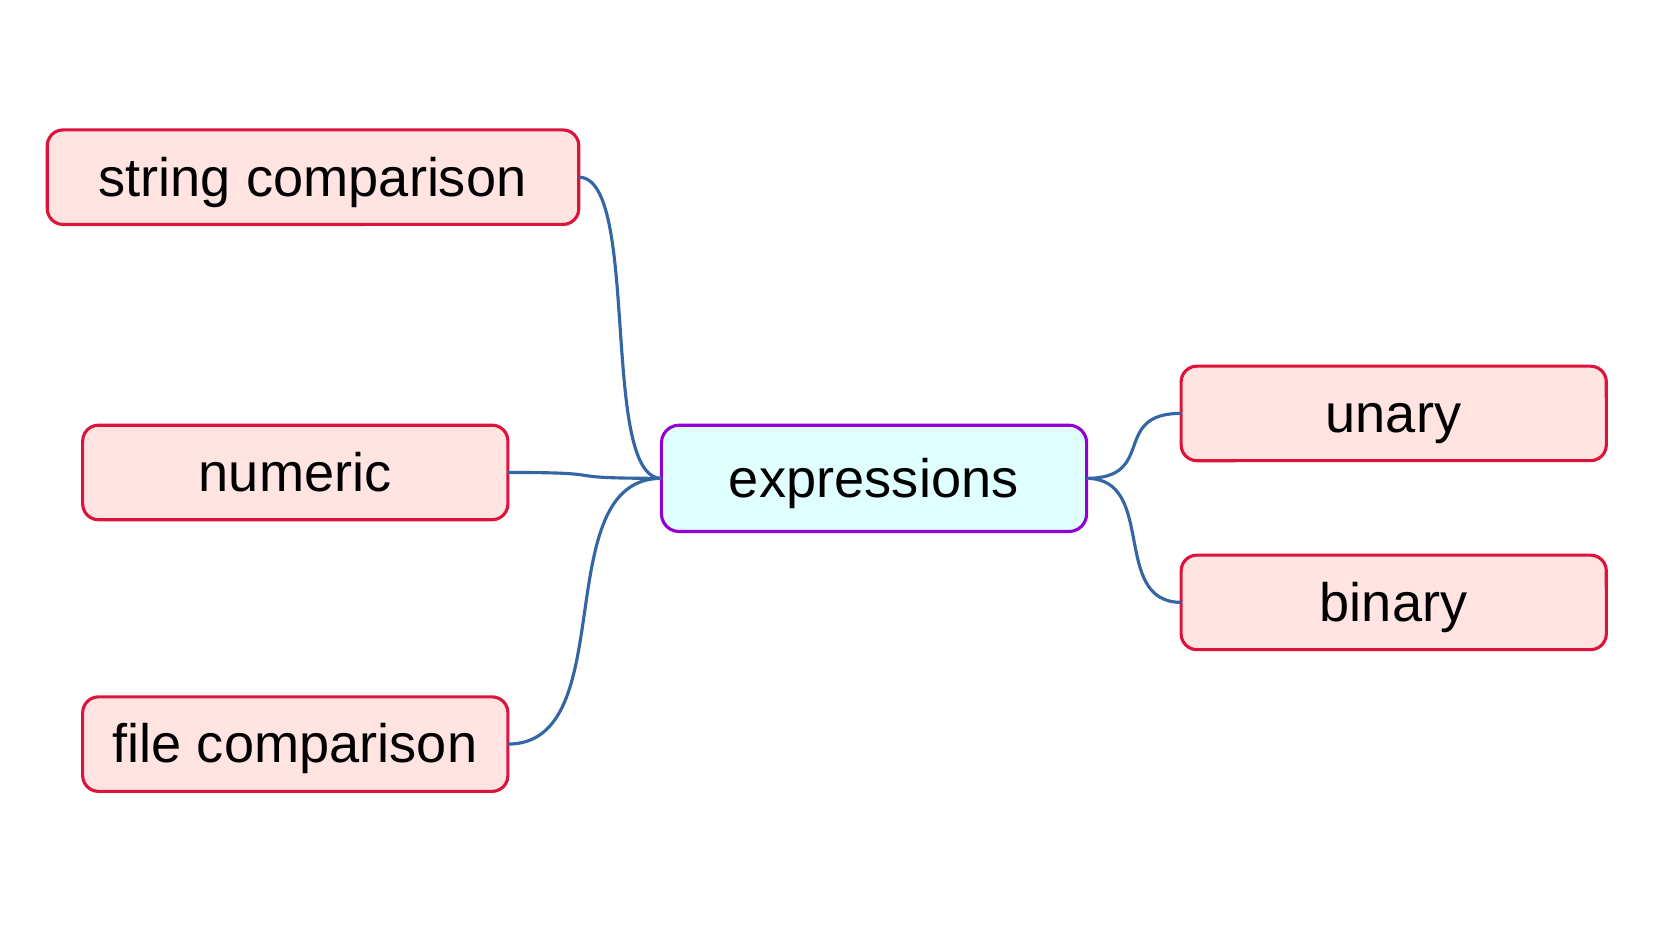

string comparison
unary
numeric
expressions
binary
file comparison